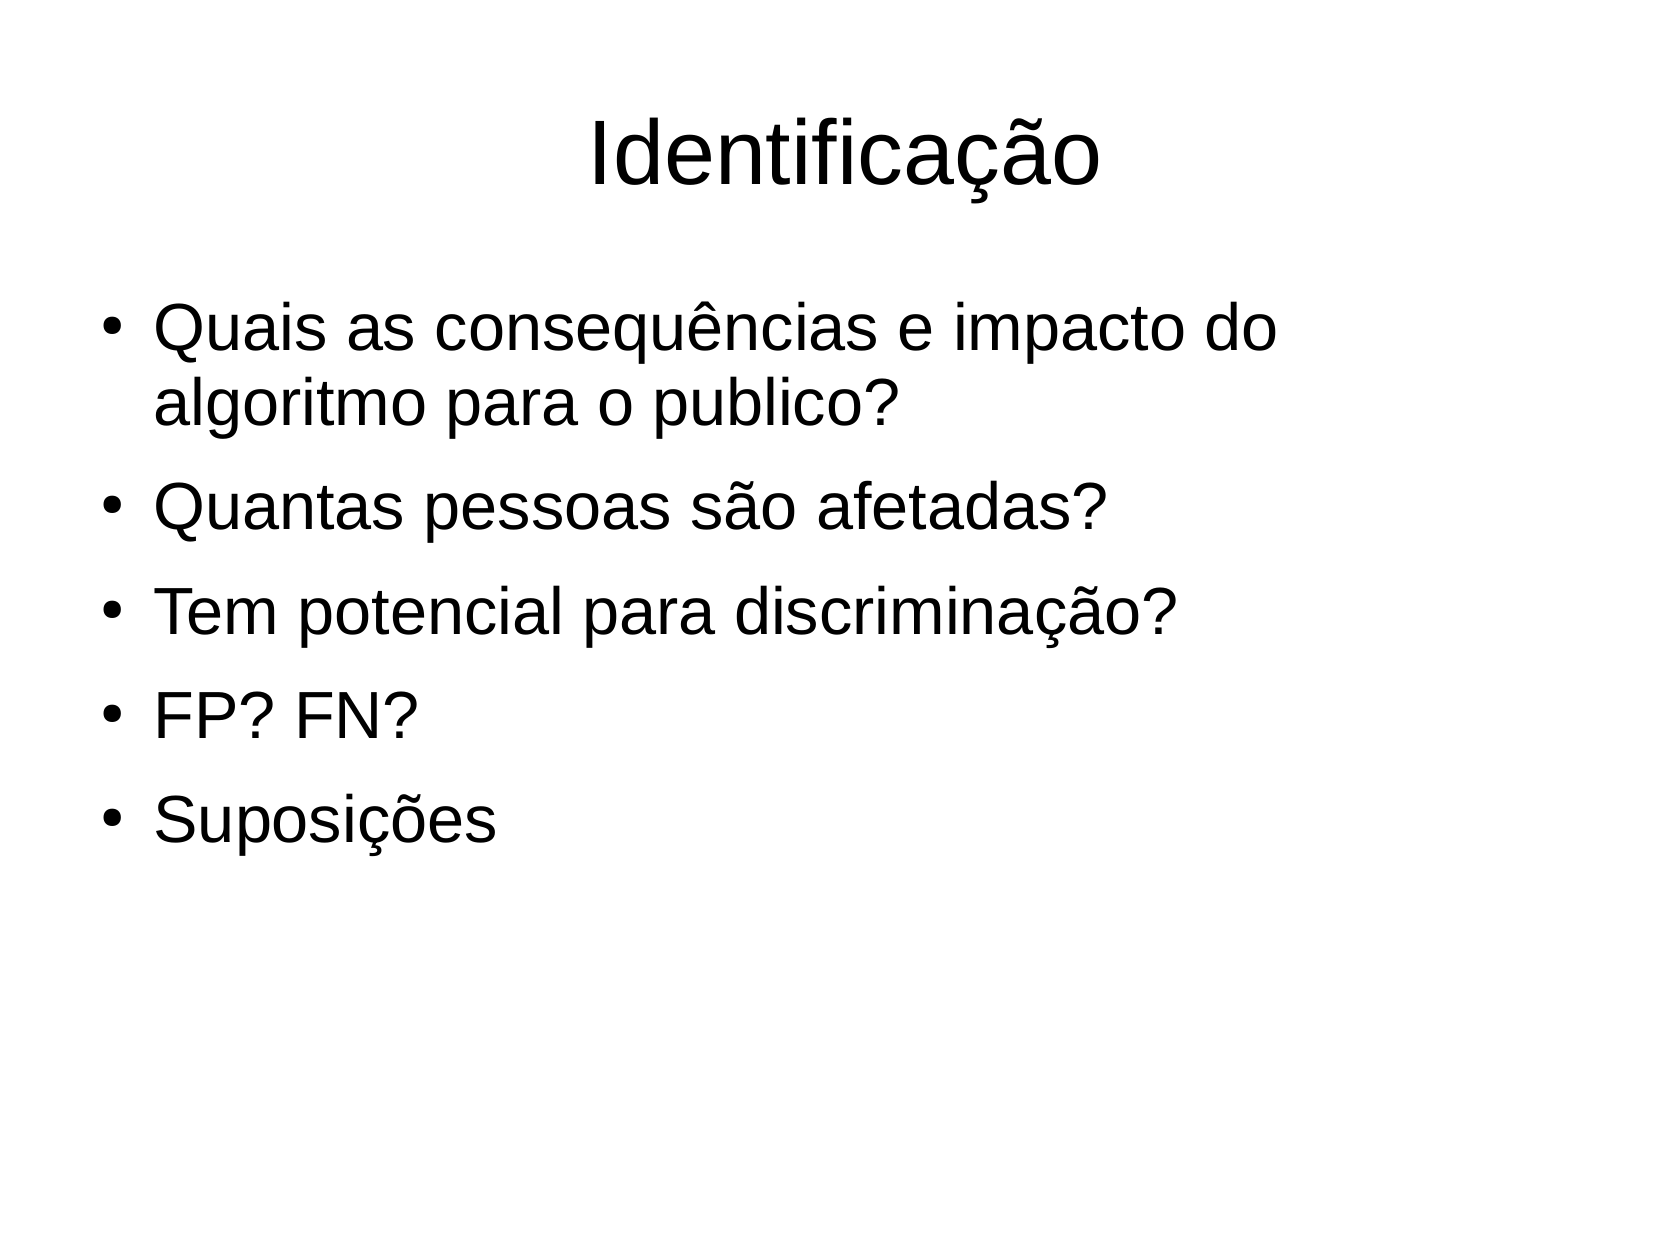

# Identificação
Quais as consequências e impacto do algoritmo para o publico?
Quantas pessoas são afetadas?
Tem potencial para discriminação?
FP? FN?
Suposições